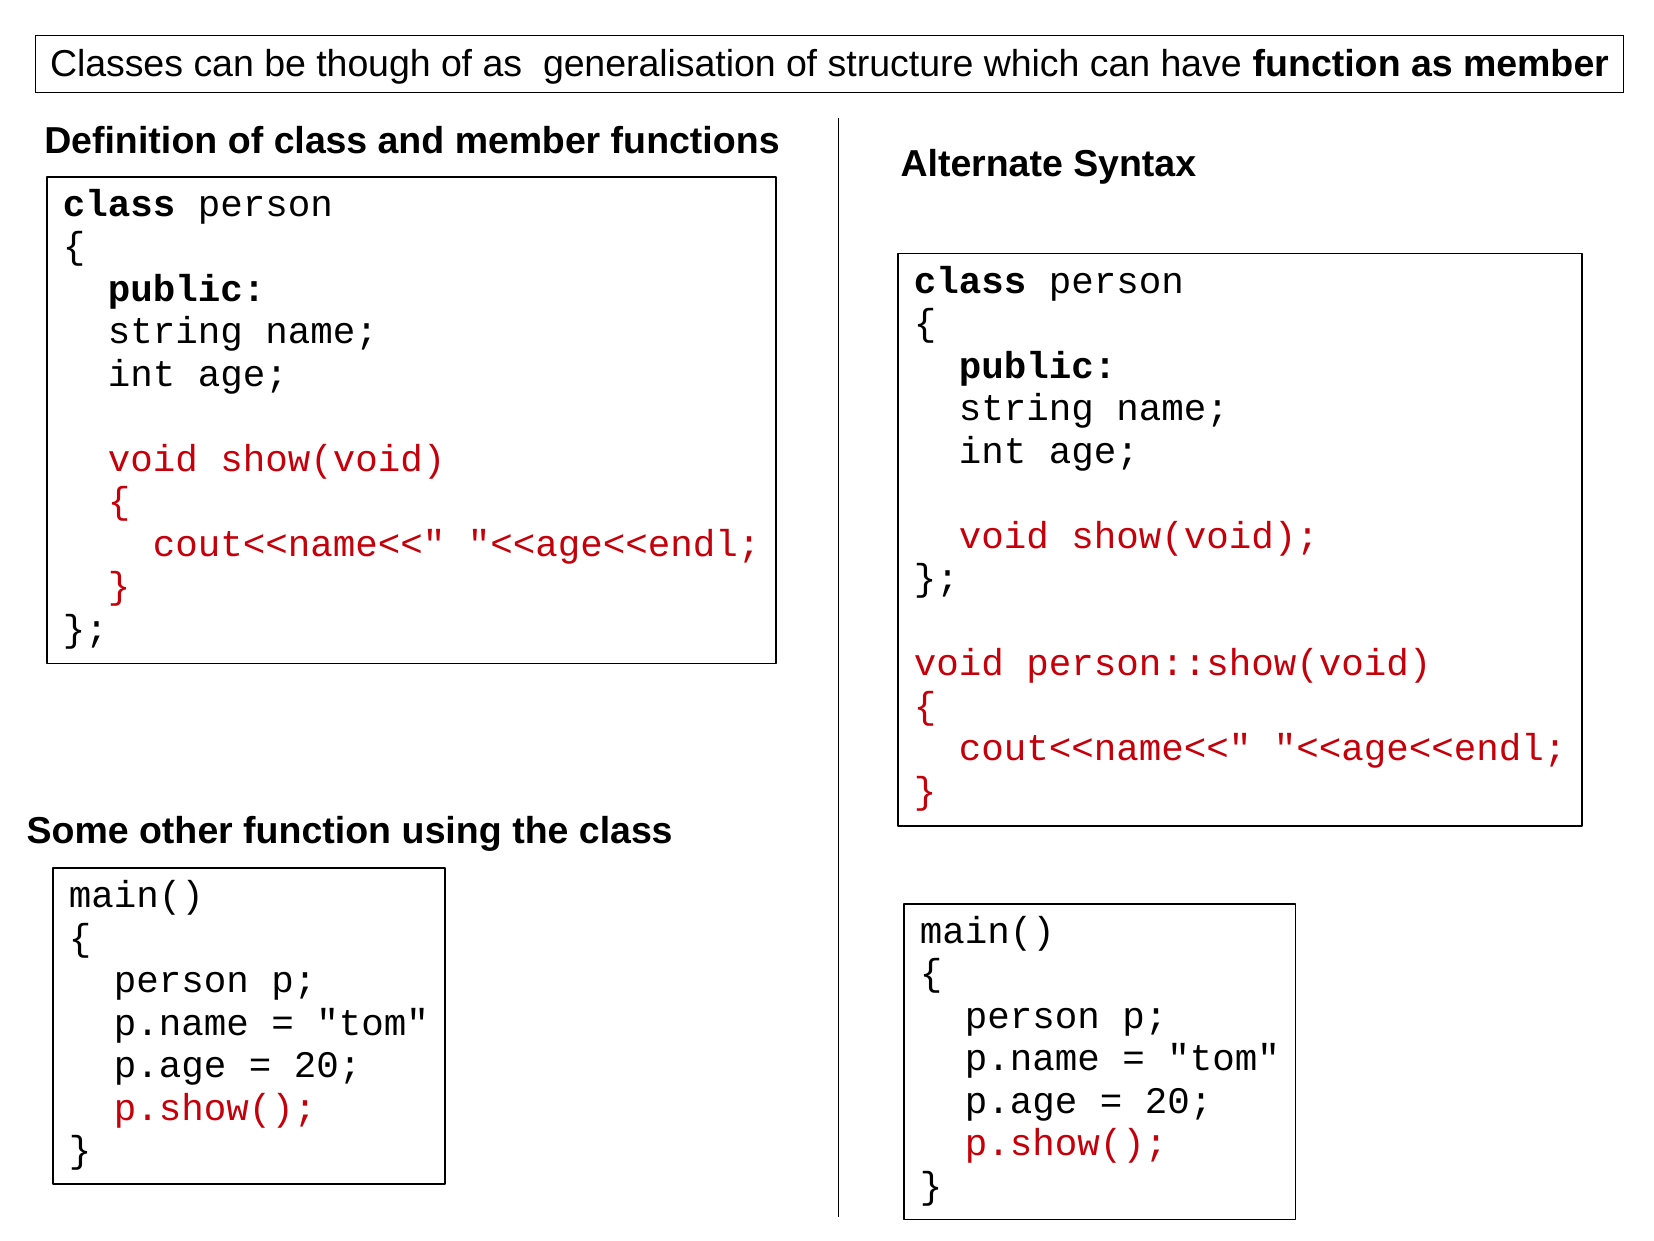

Classes can be though of as generalisation of structure which can have function as member
Definition of class and member functions
Alternate Syntax
class person
{
 public:
 string name;
 int age;
 void show(void)
 {
 cout<<name<<" "<<age<<endl;
 }
};
class person
{
 public:
 string name;
 int age;
 void show(void);
};
void person::show(void)
{
 cout<<name<<" "<<age<<endl;
}
Some other function using the class
main()
{
 person p;
 p.name = "tom"
 p.age = 20;
 p.show();
}
main()
{
 person p;
 p.name = "tom"
 p.age = 20;
 p.show();
}